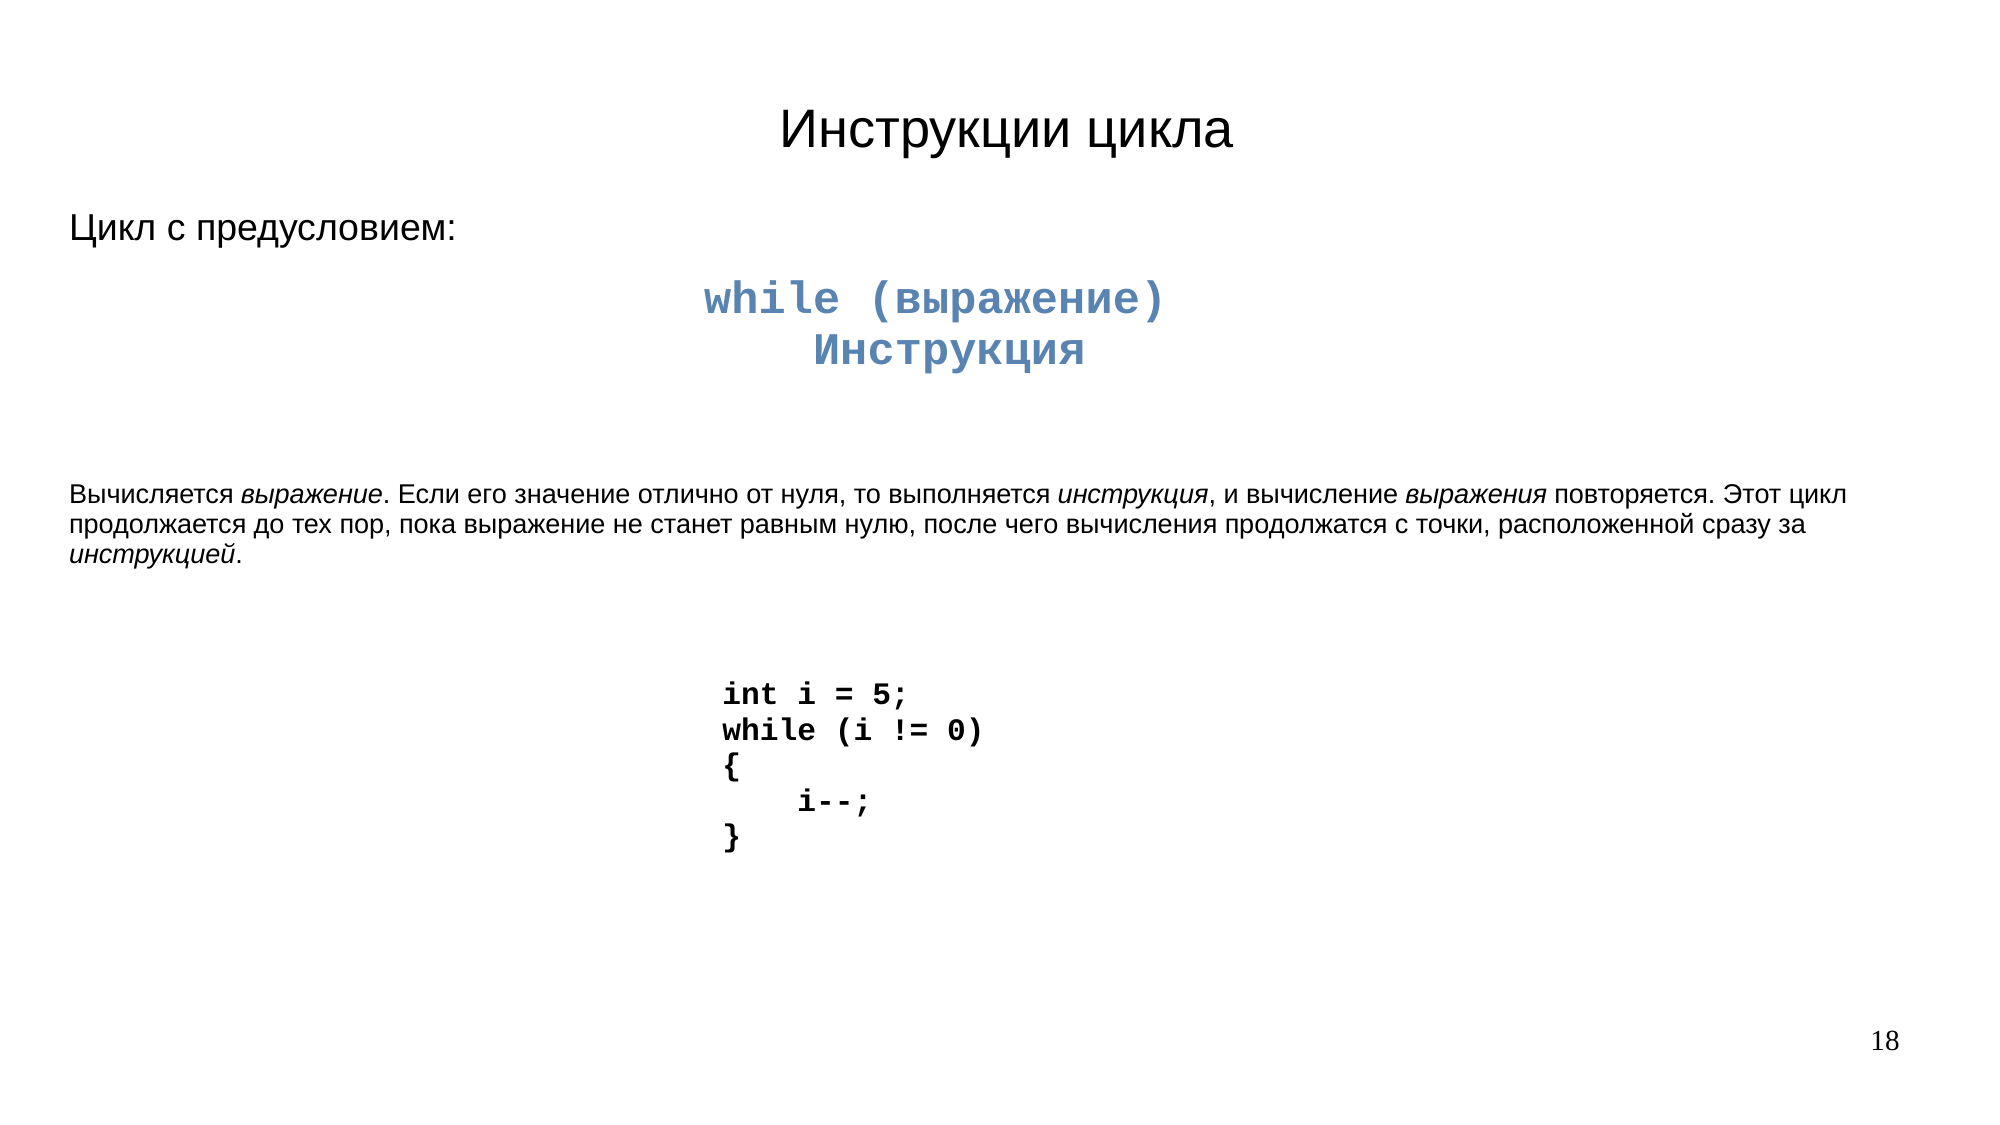

Инструкции цикла
Цикл с предусловием:
while (выражение)
 Инструкция
Вычисляется выражение. Если его значение отлично от нуля, то выполняется инструкция, и вычисление выражения повторяется. Этот цикл продолжается до тех пор, пока выражение не станет равным нулю, после чего вычисления продолжатся с точки, расположенной сразу за инструкцией.
int i = 5;
while (i != 0)
{
 i--;
}
18